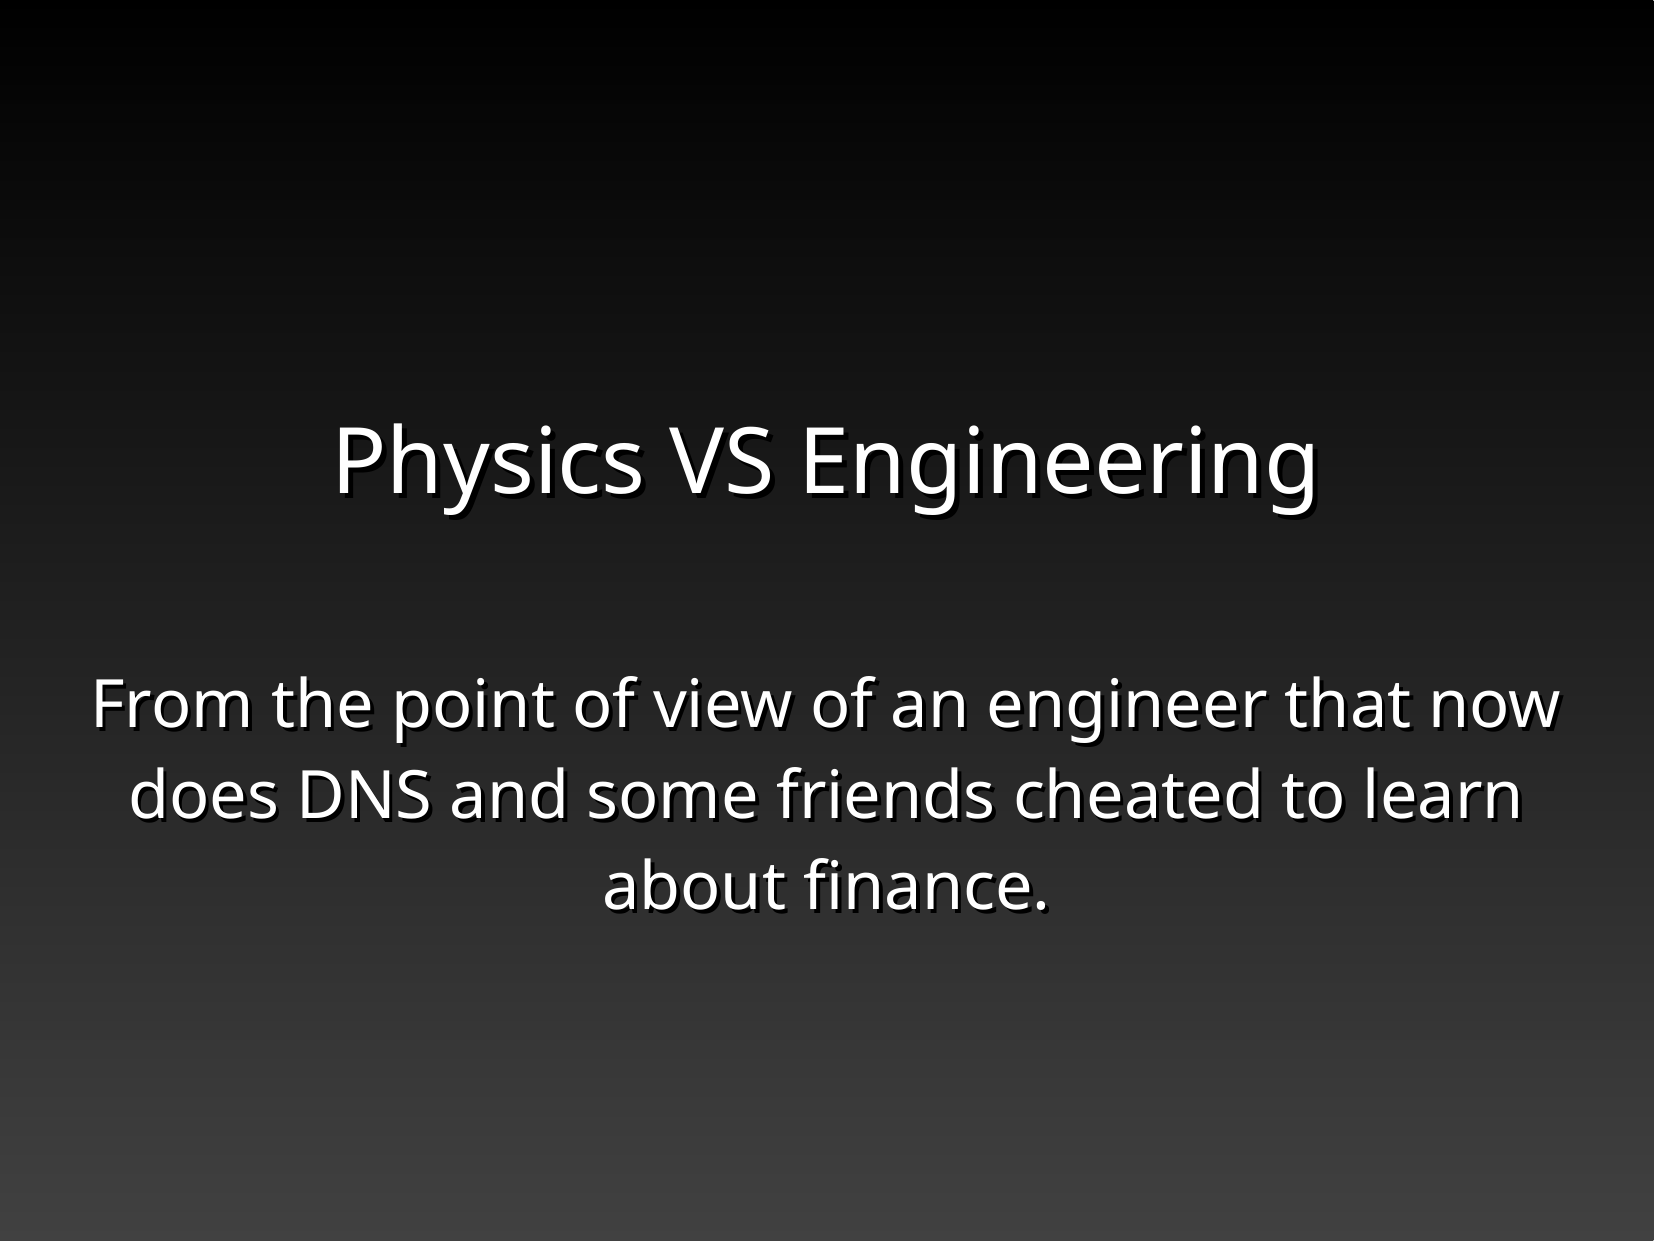

# Physics VS Engineering
From the point of view of an engineer that now does DNS and some friends cheated to learn about finance.